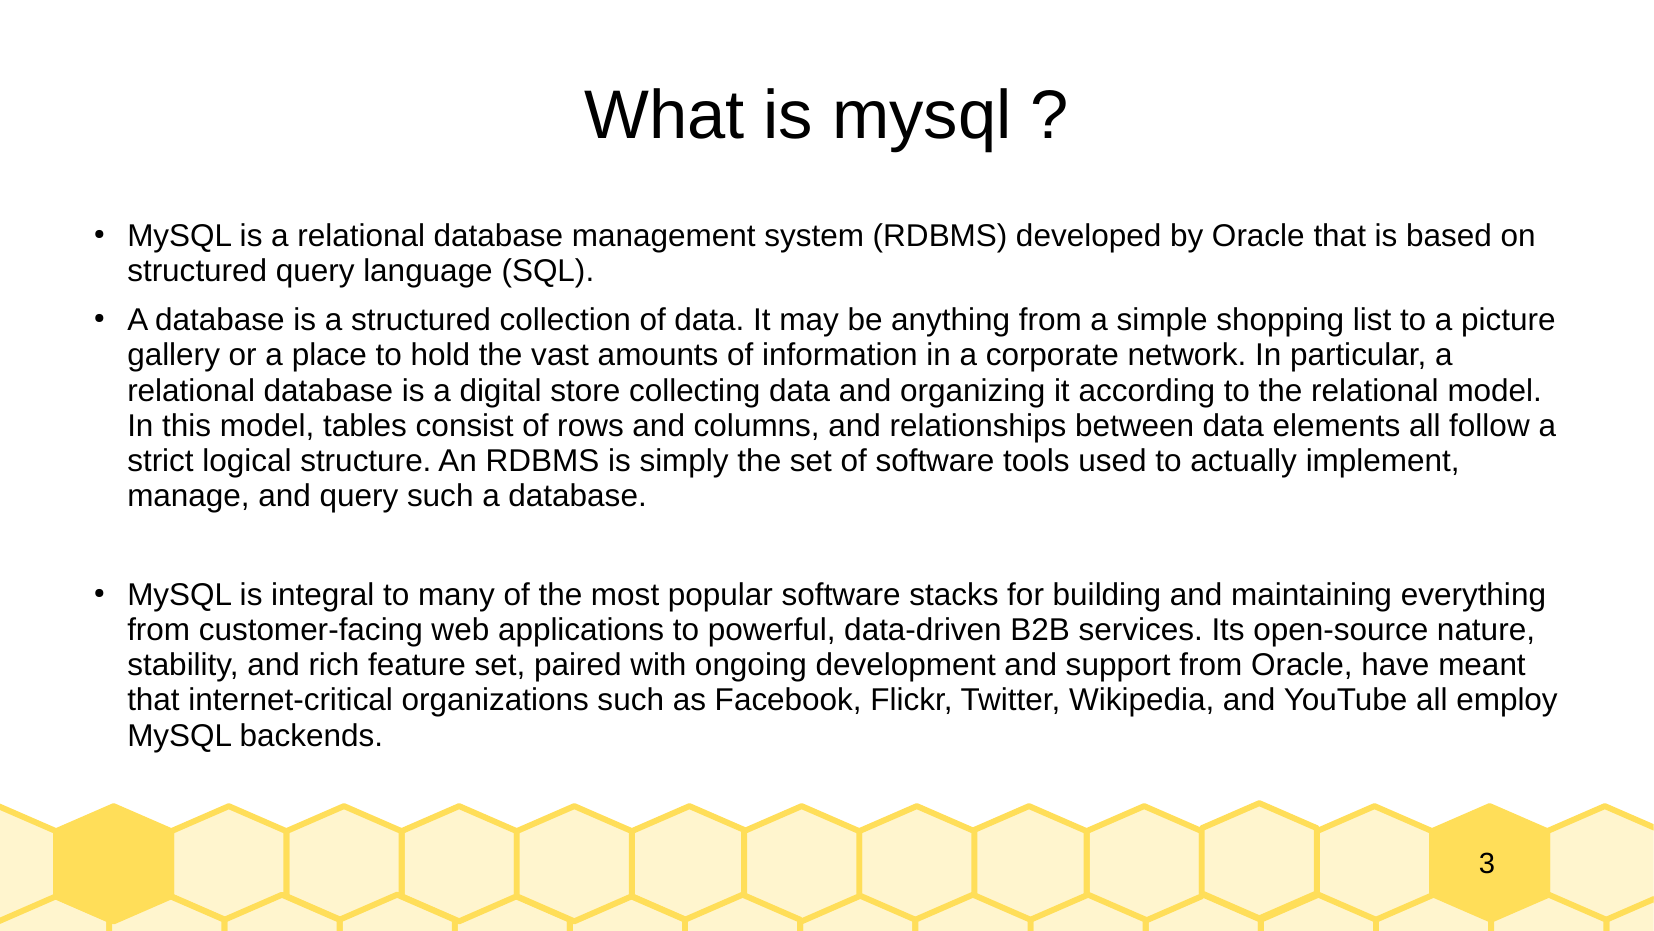

# What is mysql ?
MySQL is a relational database management system (RDBMS) developed by Oracle that is based on structured query language (SQL).
A database is a structured collection of data. It may be anything from a simple shopping list to a picture gallery or a place to hold the vast amounts of information in a corporate network. In particular, a relational database is a digital store collecting data and organizing it according to the relational model. In this model, tables consist of rows and columns, and relationships between data elements all follow a strict logical structure. An RDBMS is simply the set of software tools used to actually implement, manage, and query such a database.
MySQL is integral to many of the most popular software stacks for building and maintaining everything from customer-facing web applications to powerful, data-driven B2B services. Its open-source nature, stability, and rich feature set, paired with ongoing development and support from Oracle, have meant that internet-critical organizations such as Facebook, Flickr, Twitter, Wikipedia, and YouTube all employ MySQL backends.